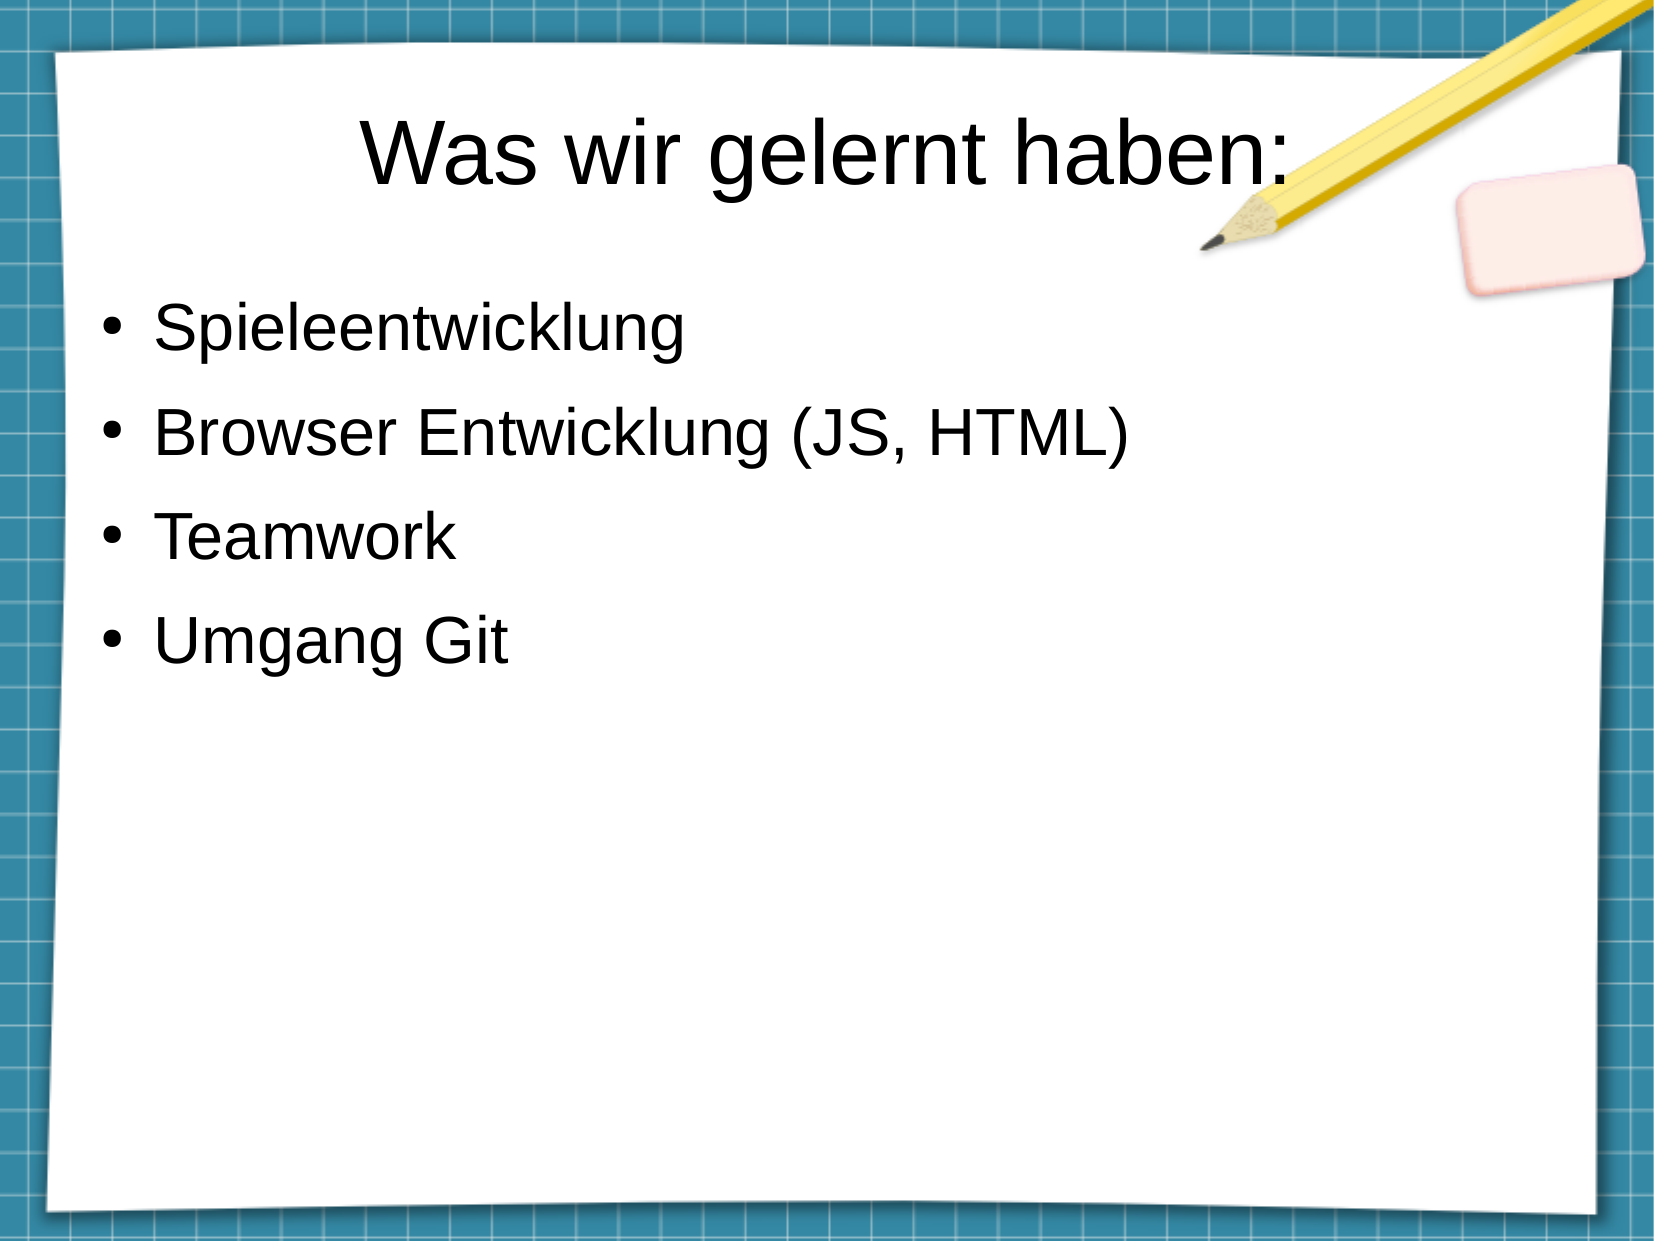

# Was wir gelernt haben:
Spieleentwicklung
Browser Entwicklung (JS, HTML)
Teamwork
Umgang Git